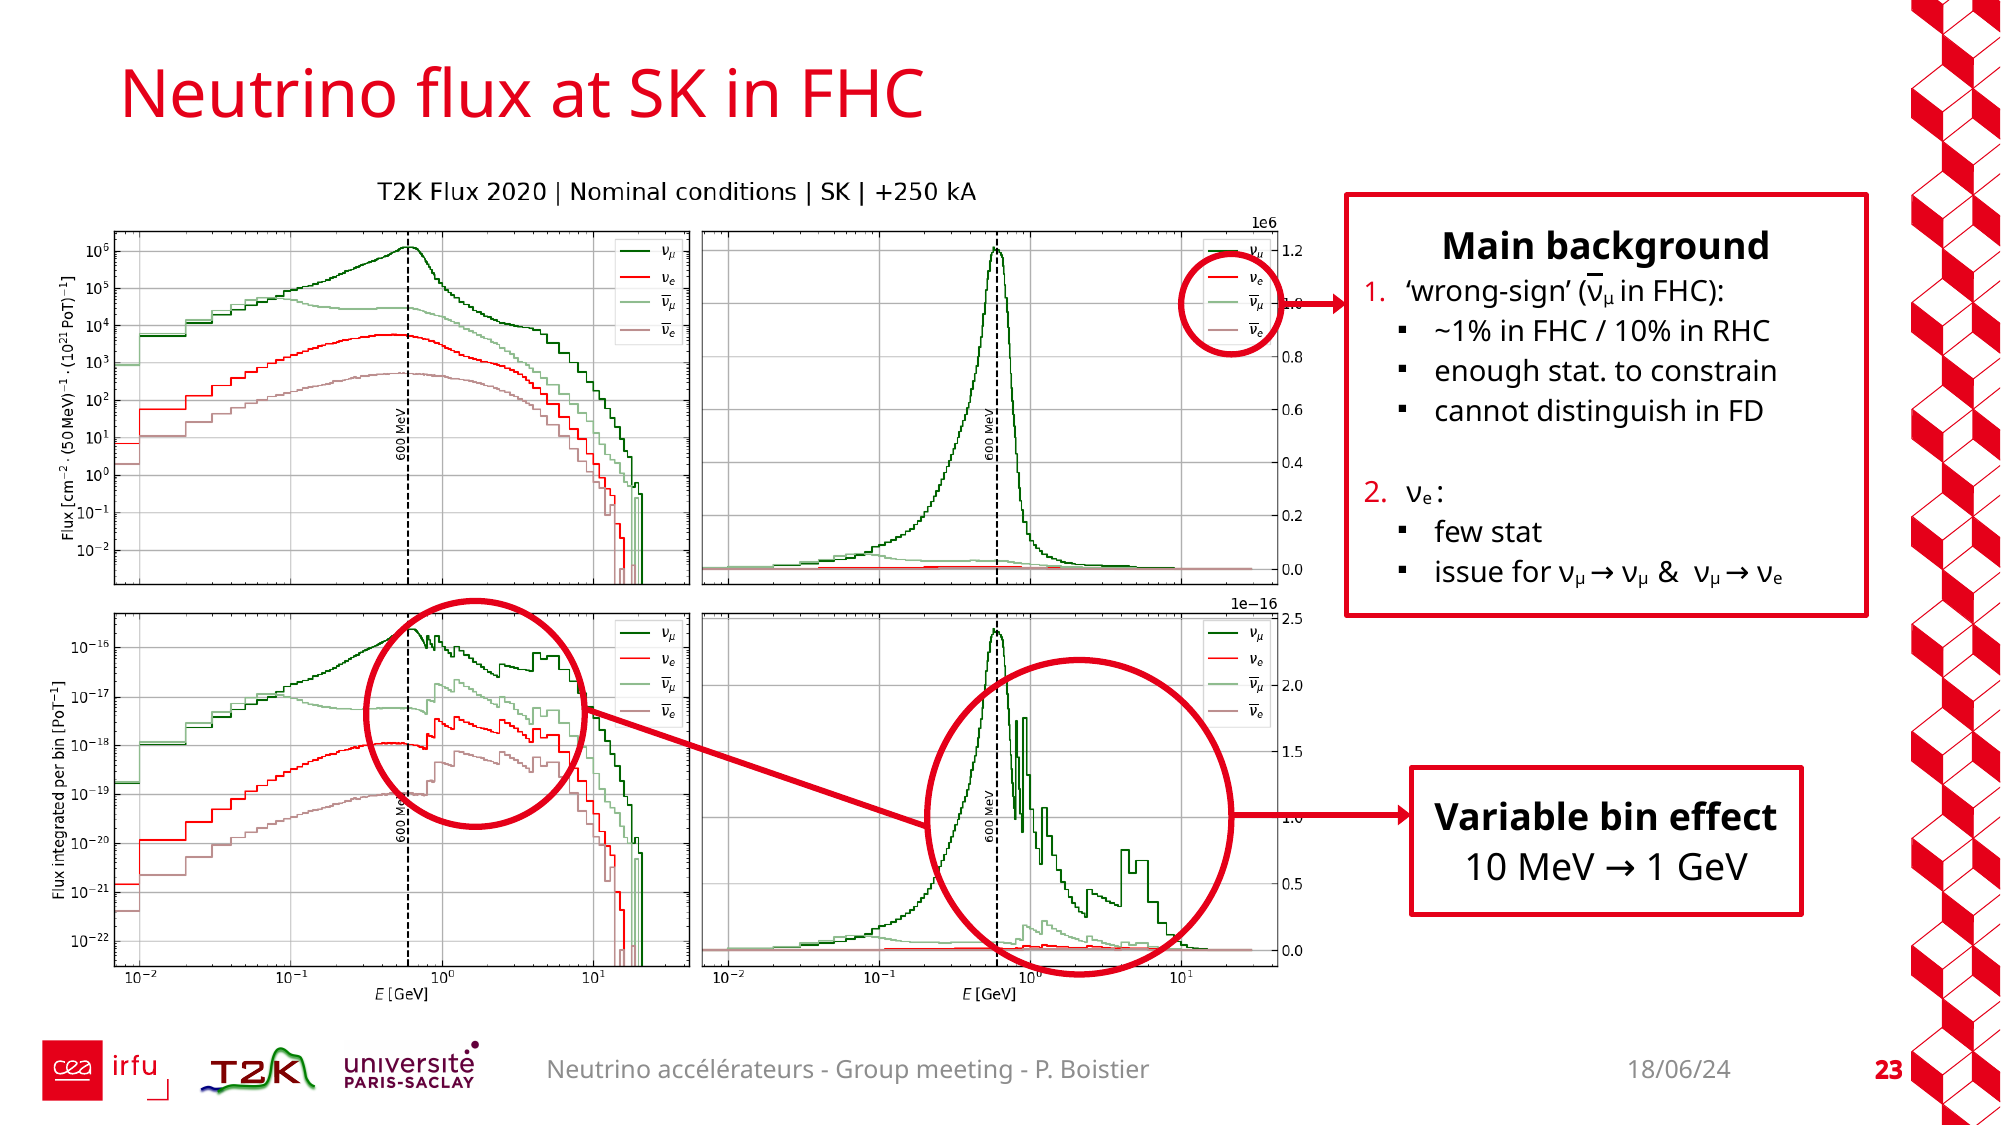

# Neutrino flux at SK in FHC
Main background
 ‘wrong-sign’ (νμ in FHC):
~1% in FHC / 10% in RHC
enough stat. to constrain
cannot distinguish in FD
 νe :
few stat
issue for νμ → νμ & νμ → νe
Variable bin effect
10 MeV → 1 GeV
Neutrino accélérateurs - Group meeting - P. Boistier
18/06/24
23